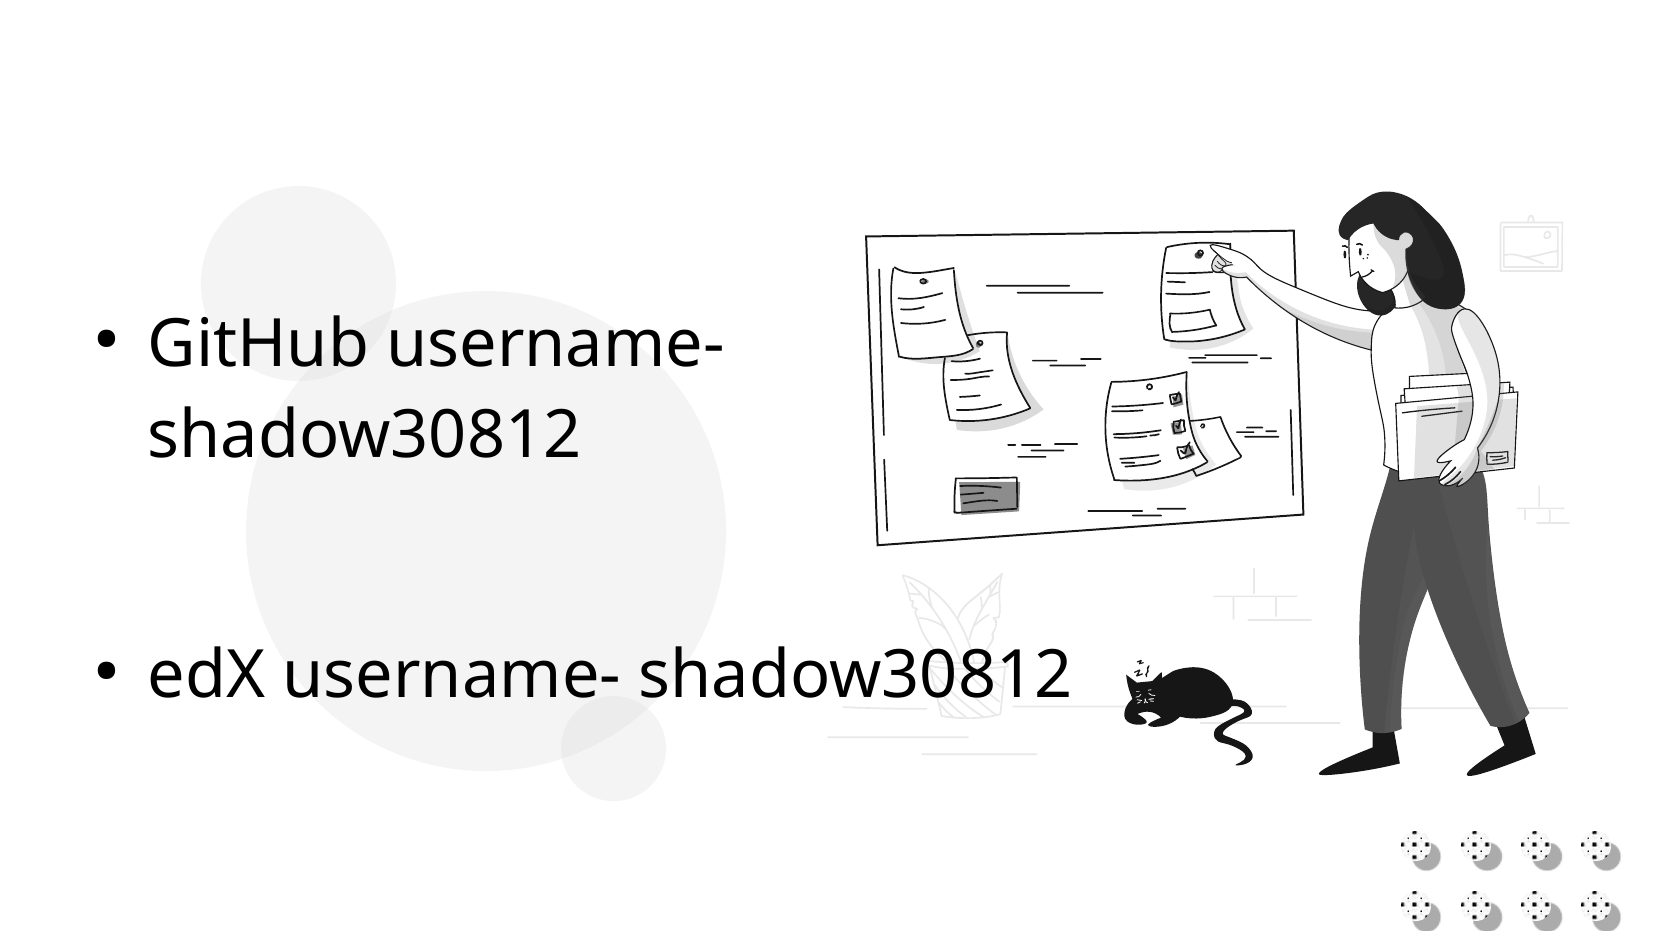

#
GitHub username- shadow30812
edX username- shadow30812